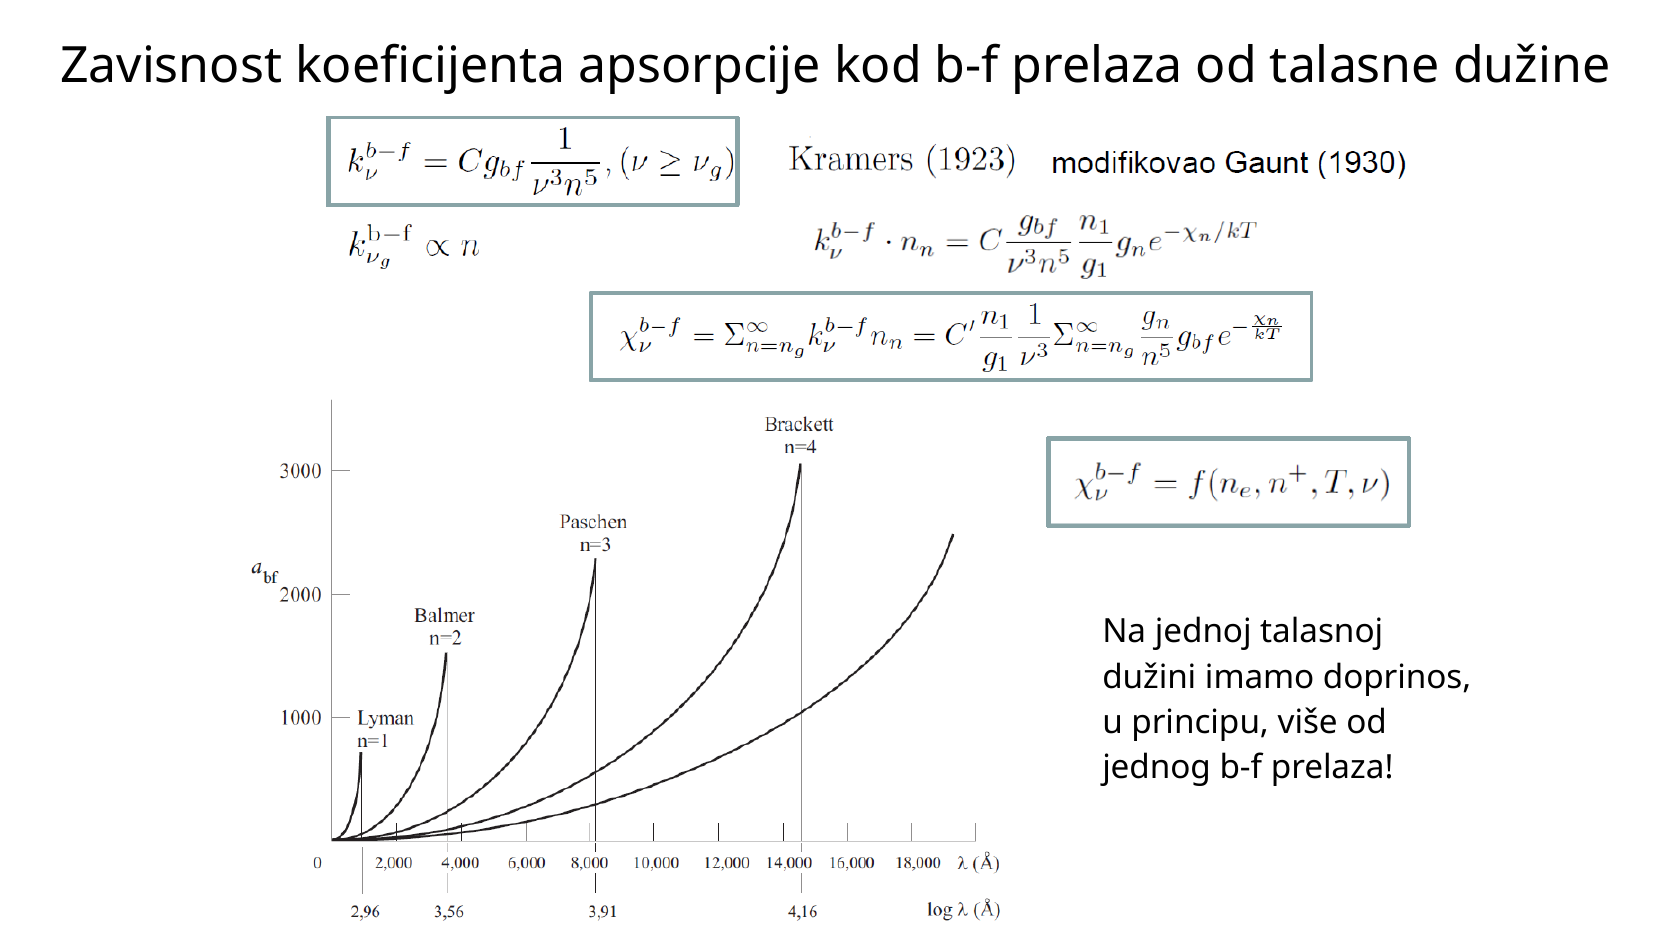

# Zavisnost koeficijenta apsorpcije kod b-f prelaza od talasne dužine
Na jednoj talasnoj dužini imamo doprinos, u principu, više od jednog b-f prelaza!